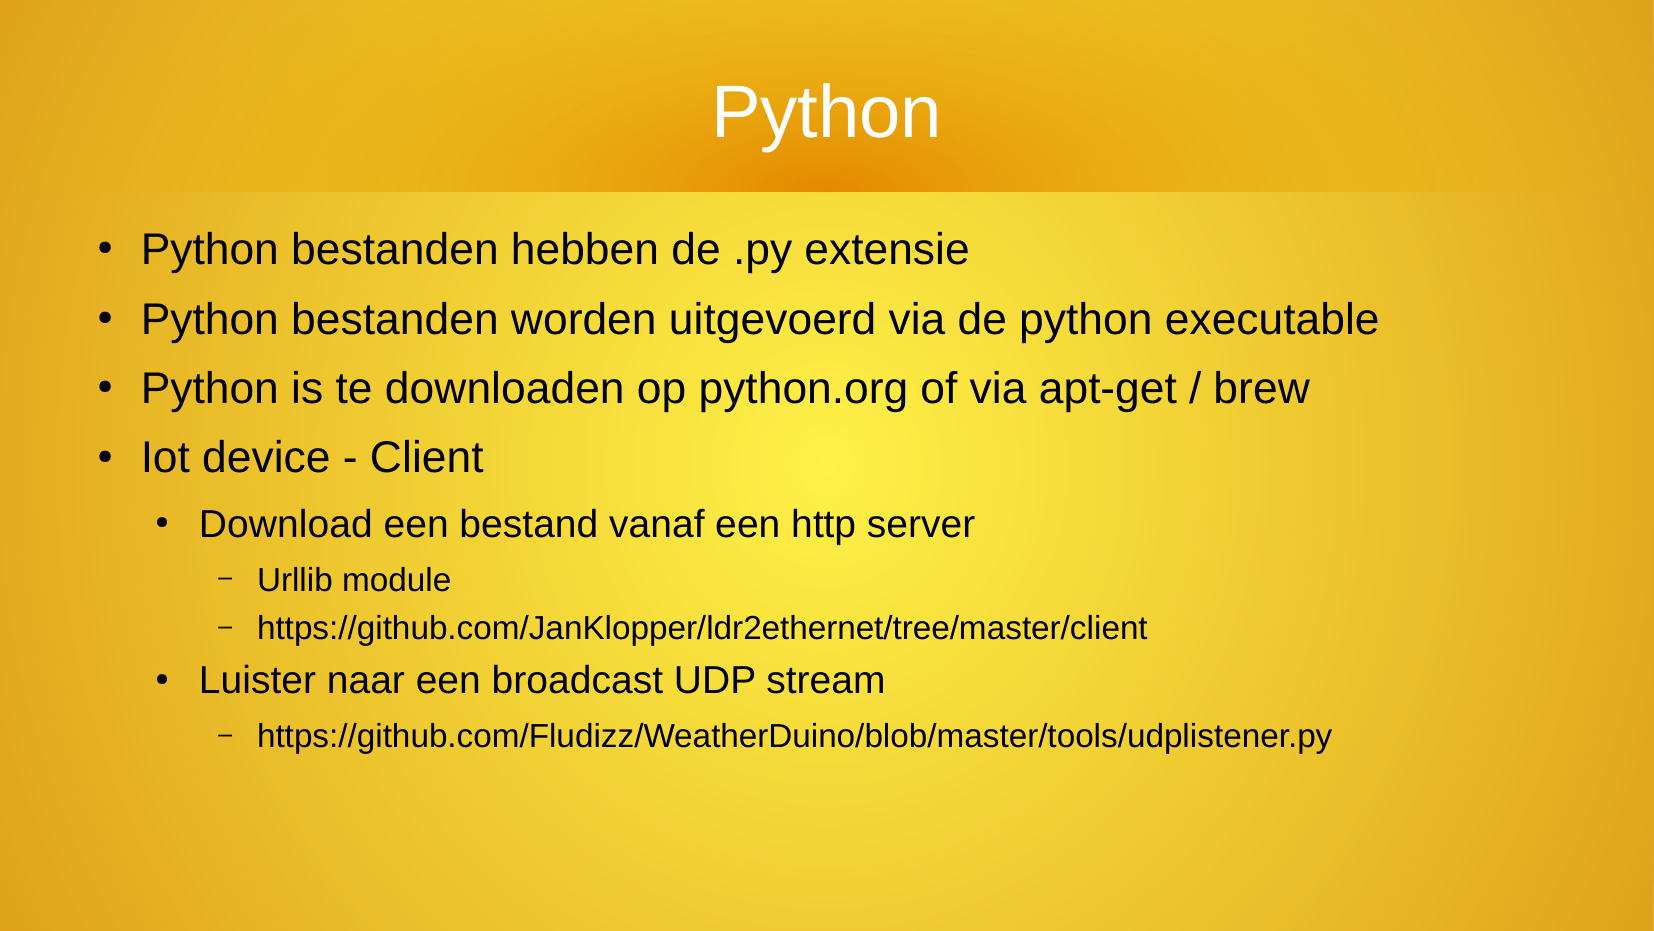

# Python
Python bestanden hebben de .py extensie
Python bestanden worden uitgevoerd via de python executable
Python is te downloaden op python.org of via apt-get / brew
Iot device - Client
Download een bestand vanaf een http server
Urllib module
https://github.com/JanKlopper/ldr2ethernet/tree/master/client
Luister naar een broadcast UDP stream
https://github.com/Fludizz/WeatherDuino/blob/master/tools/udplistener.py